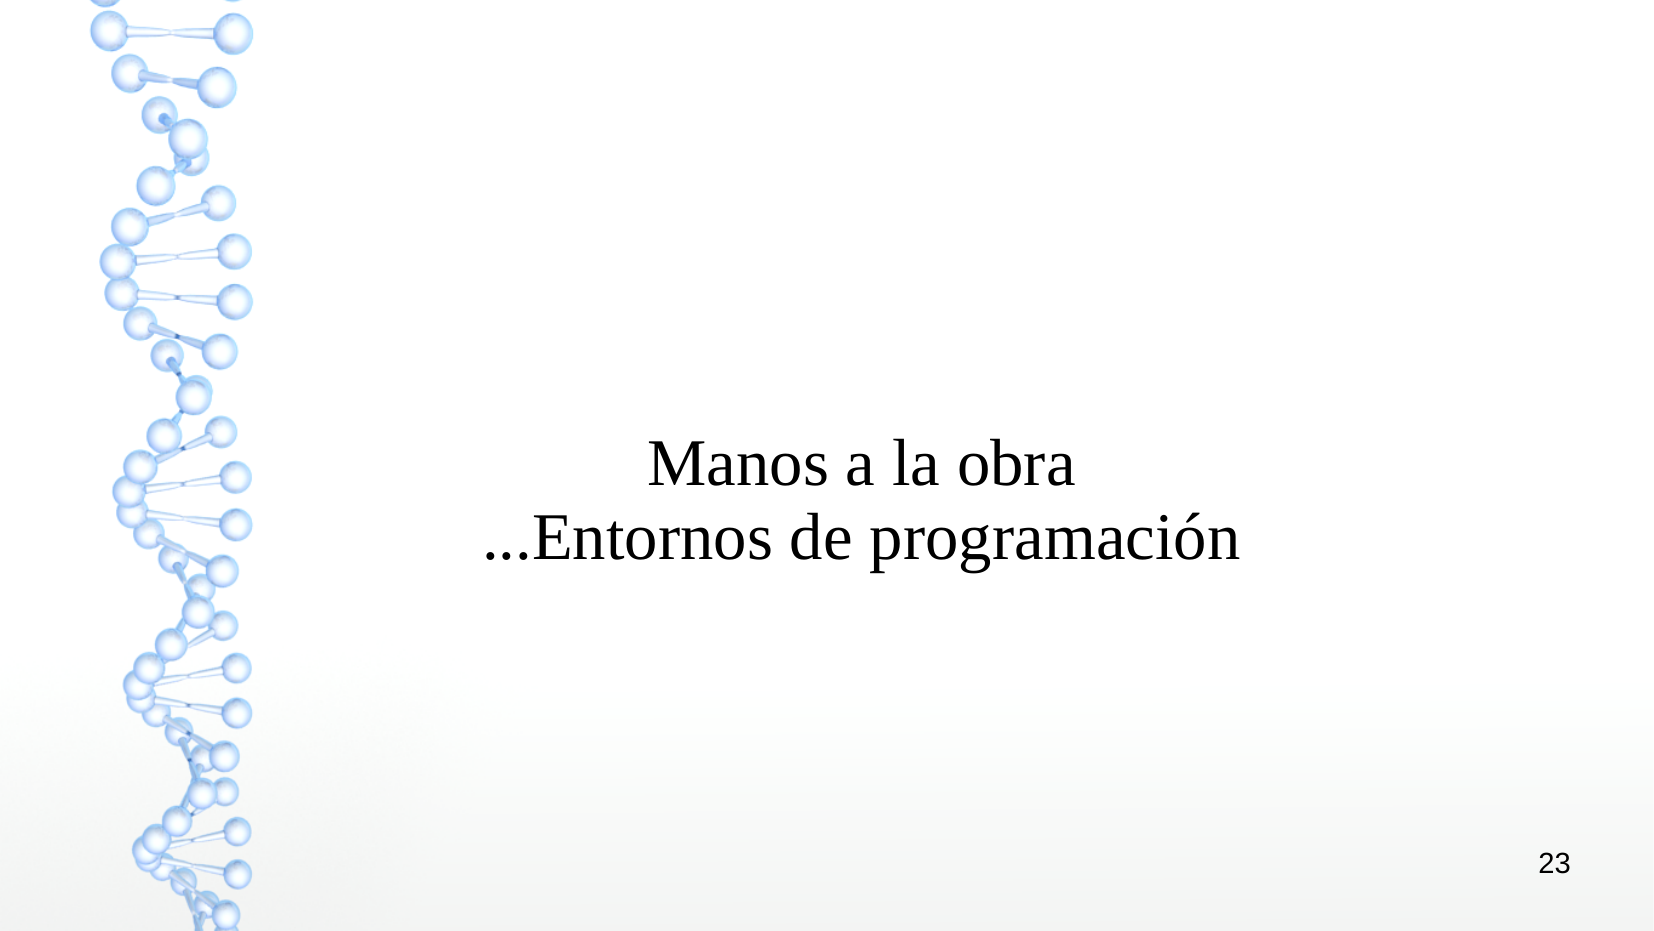

# Manos a la obra
...Entornos de programación
23